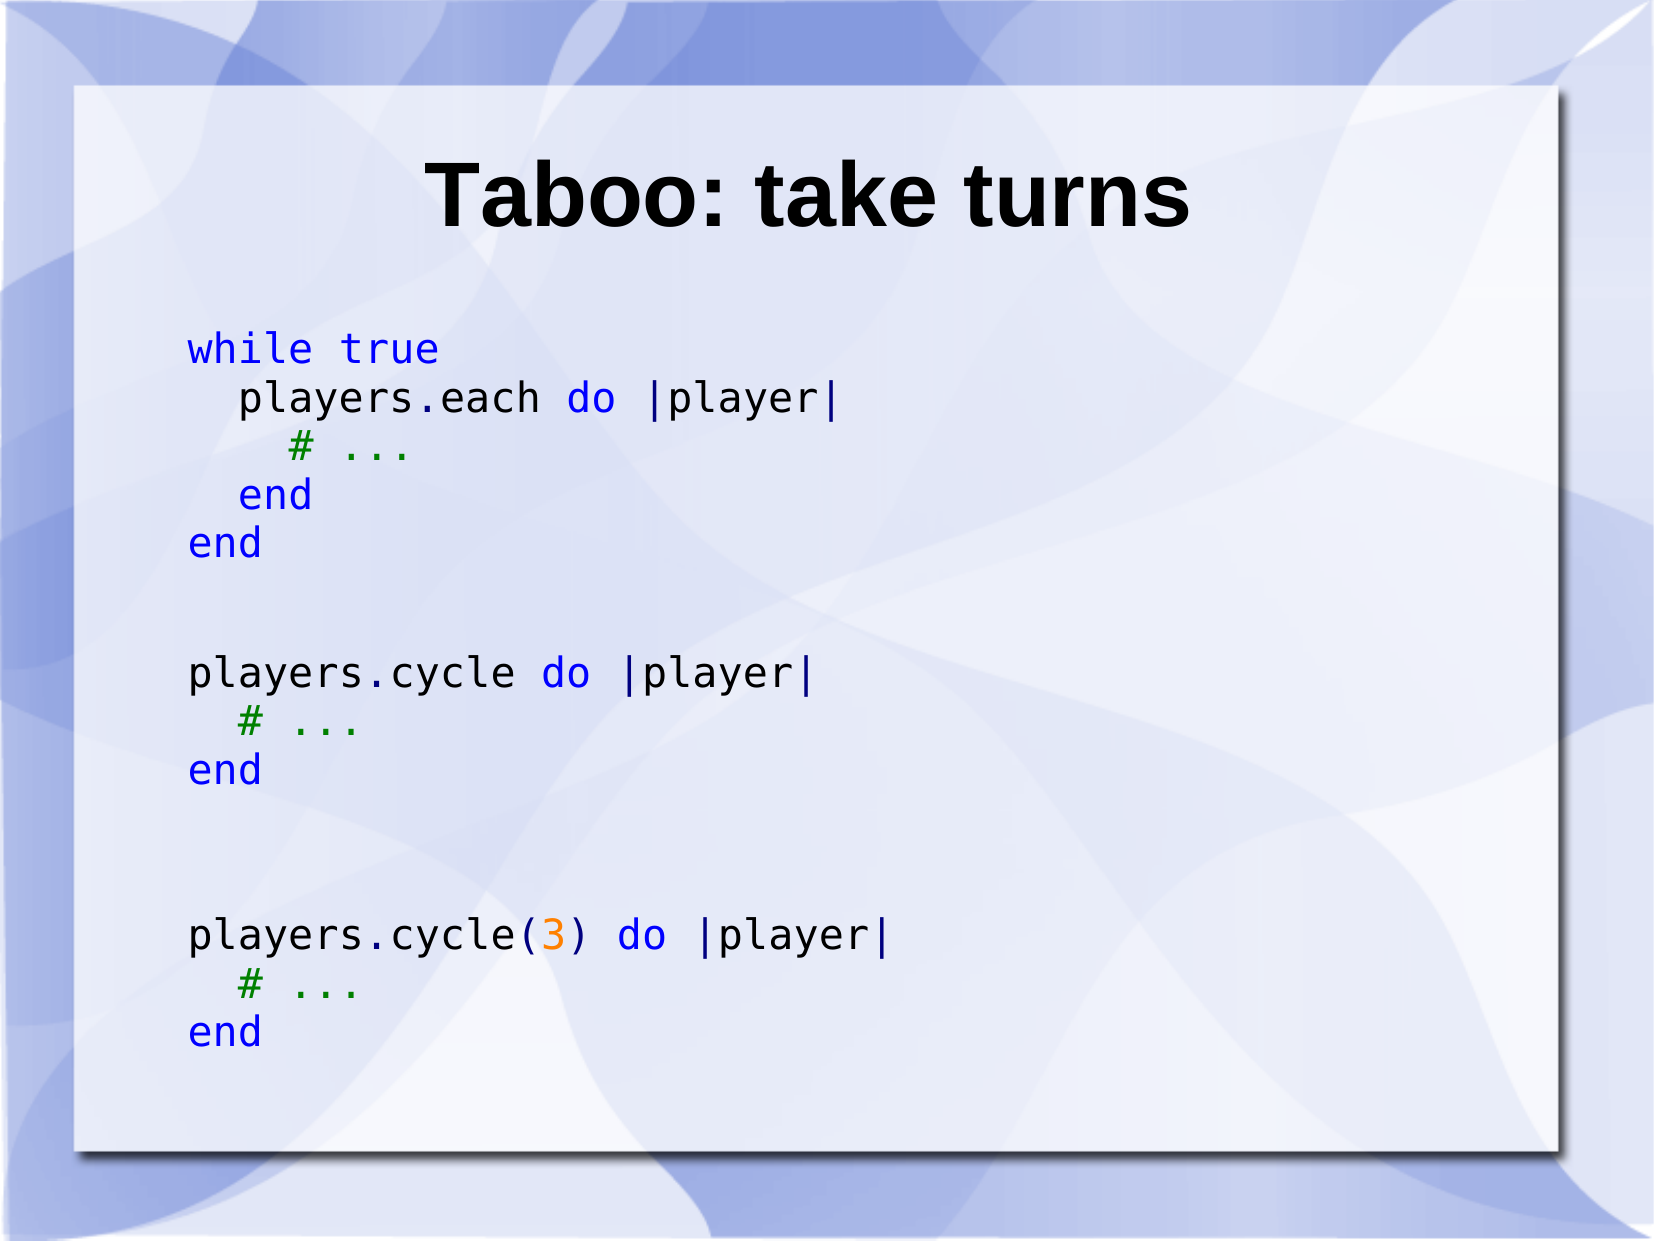

# Taboo: take turns
while true
 players.each do |player|
 # ...
 end
end
players.cycle do |player|
 # ...
end
players.cycle(3) do |player|
 # ...
end